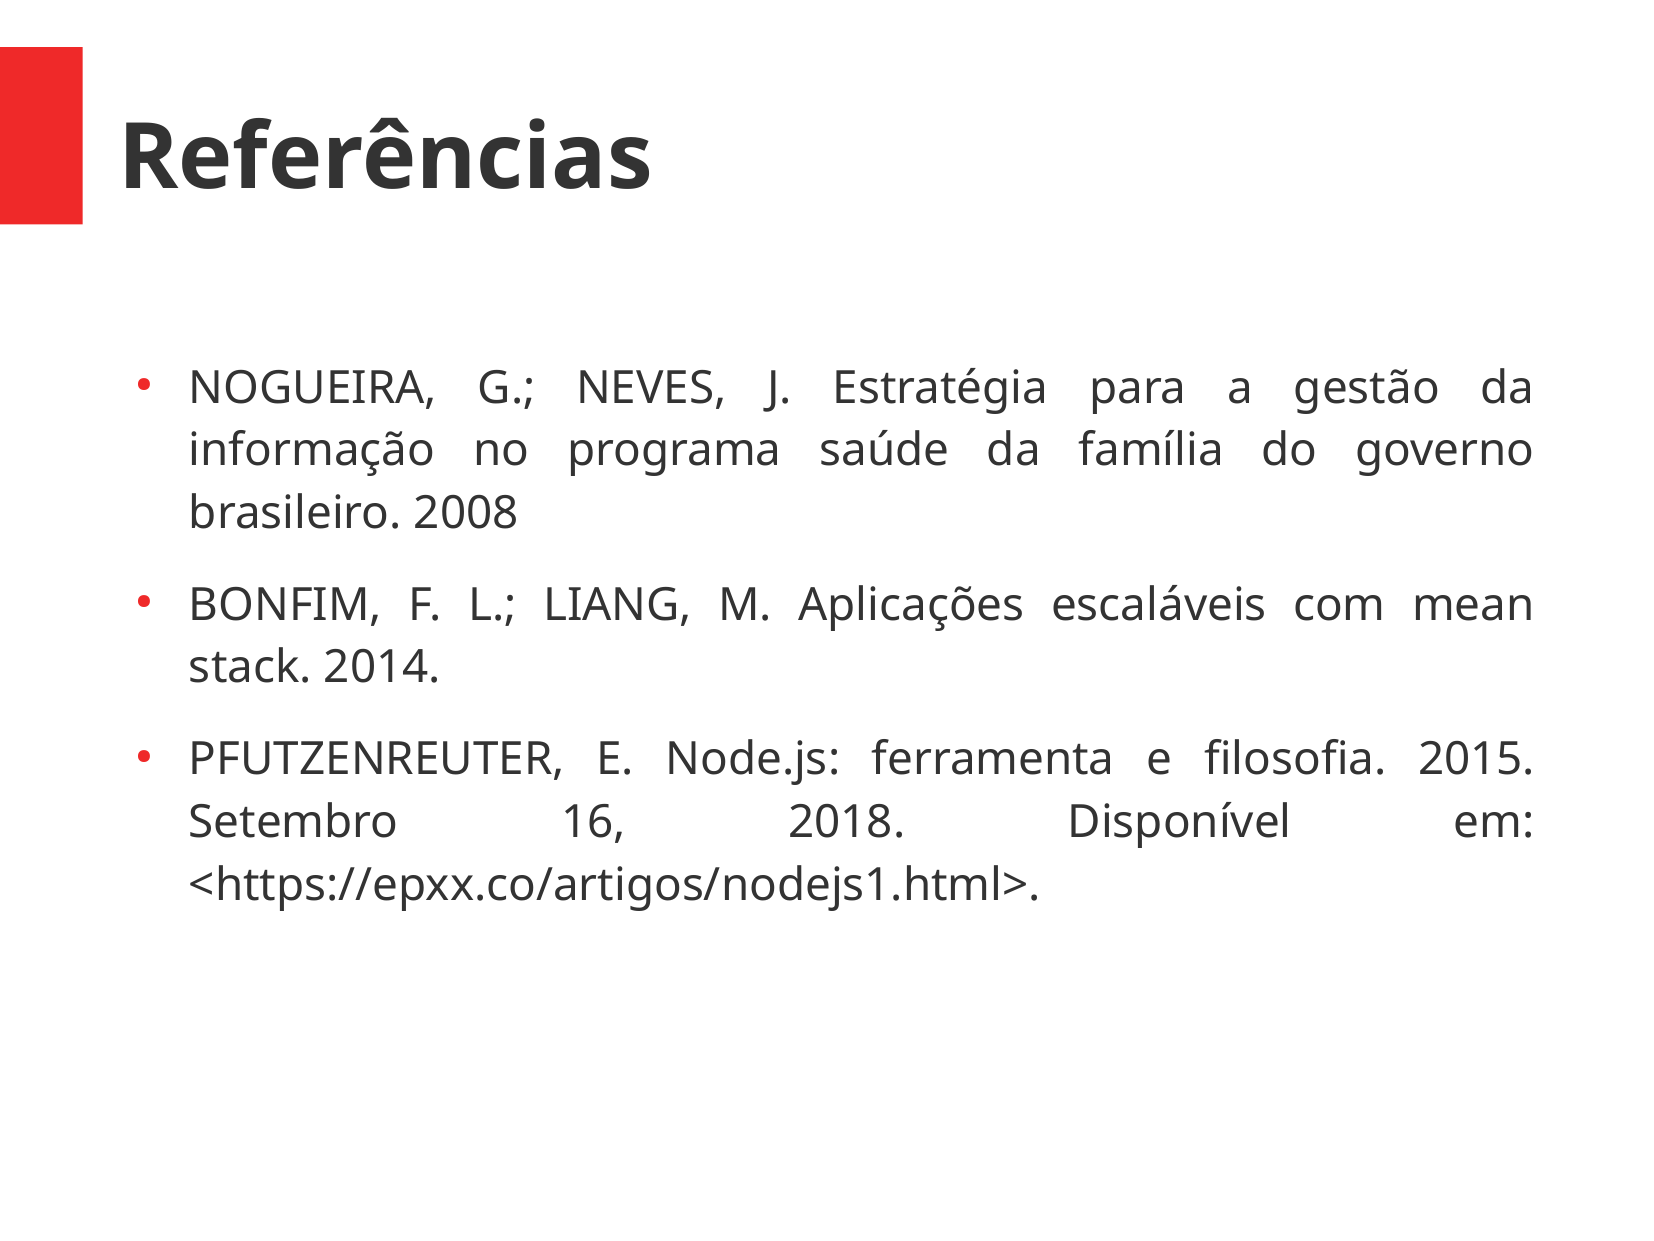

# Referências
NOGUEIRA, G.; NEVES, J. Estratégia para a gestão da informação no programa saúde da família do governo brasileiro. 2008
BONFIM, F. L.; LIANG, M. Aplicações escaláveis com mean stack. 2014.
PFUTZENREUTER, E. Node.js: ferramenta e ﬁlosoﬁa. 2015. Setembro 16, 2018. Disponível em: <https://epxx.co/artigos/nodejs1.html>.